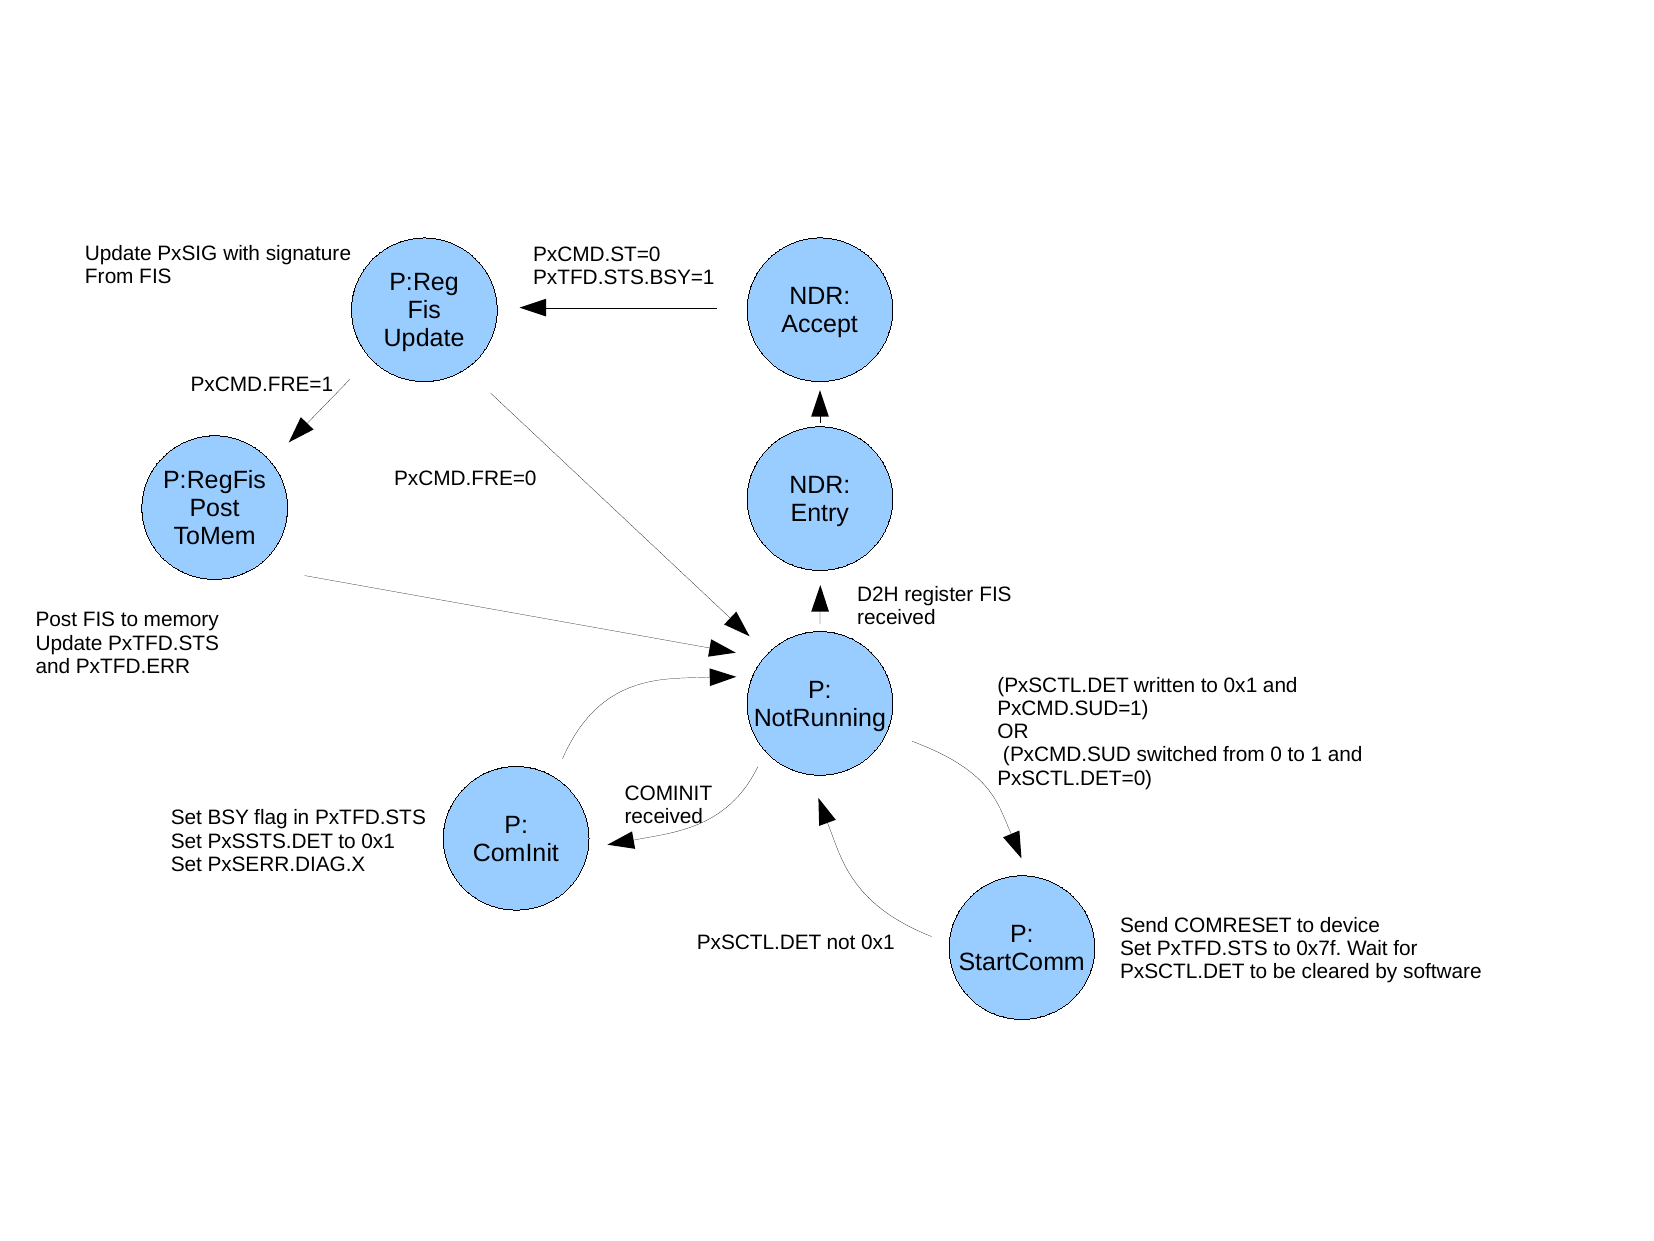

Update PxSIG with signature
From FIS
PxCMD.ST=0
PxTFD.STS.BSY=1
NDR:
Accept
P:Reg
Fis
Update
PxCMD.FRE=1
NDR:
Entry
P:RegFis
Post
ToMem
PxCMD.FRE=0
D2H register FIS
received
Post FIS to memory
Update PxTFD.STS
and PxTFD.ERR
P:
NotRunning
(PxSCTL.DET written to 0x1 and PxCMD.SUD=1)
OR
 (PxCMD.SUD switched from 0 to 1 and PxSCTL.DET=0)
P:
ComInit
COMINIT
received
Set BSY flag in PxTFD.STS
Set PxSSTS.DET to 0x1
Set PxSERR.DIAG.X
P:
StartComm
Send COMRESET to device
Set PxTFD.STS to 0x7f. Wait for PxSCTL.DET to be cleared by software
PxSCTL.DET not 0x1